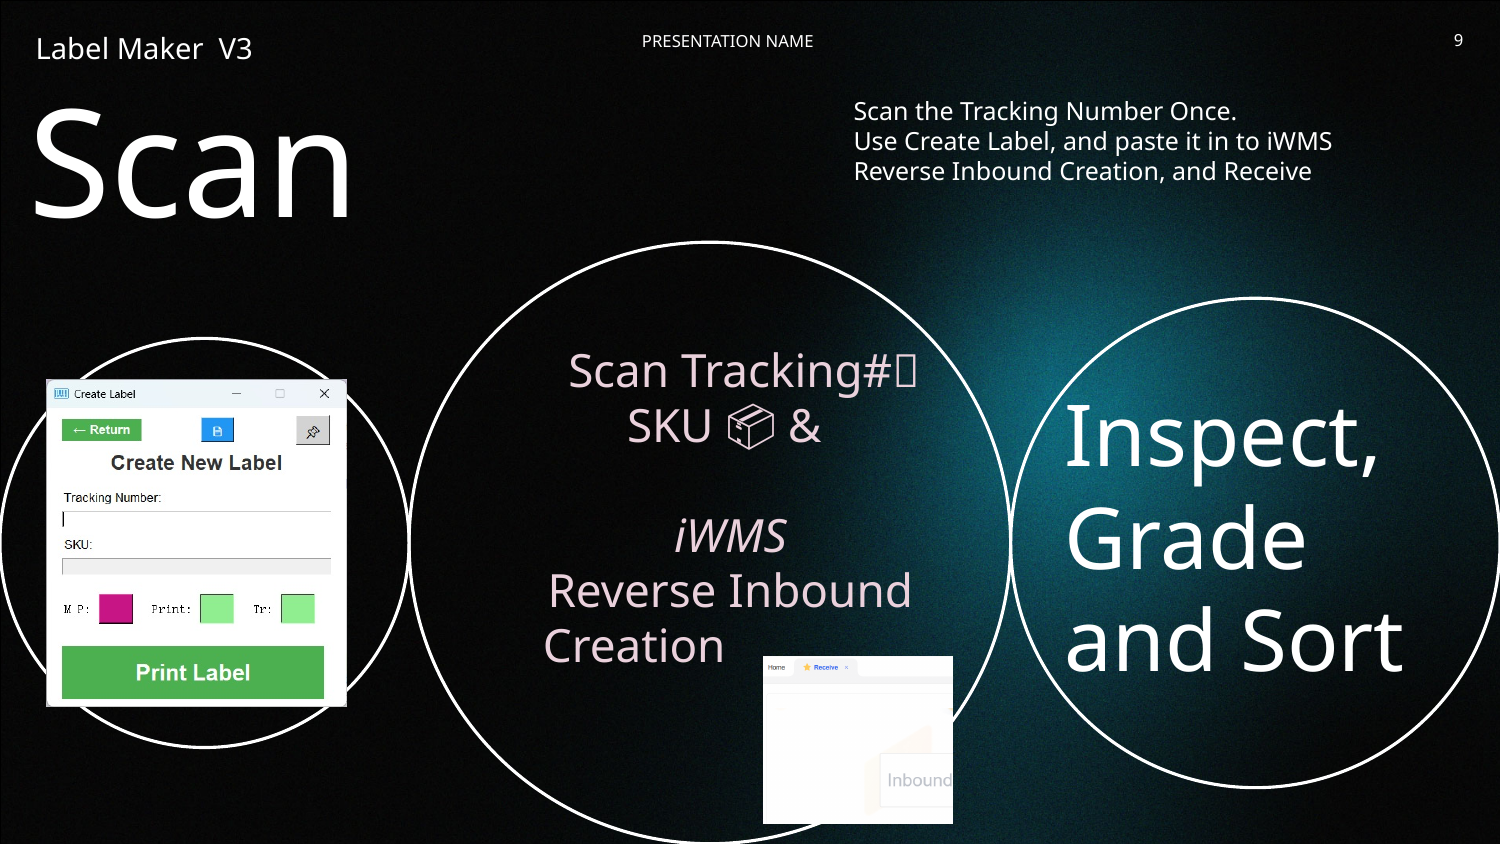

Label Maker V3
Scan the Tracking Number Once.
Use Create Label, and paste it in to iWMS Reverse Inbound Creation, and Receive
Scan
# Inspect, Grade and Sort
Scan Tracking#🔖 SKU 📦 &
iWMS
Reverse Inbound Creation